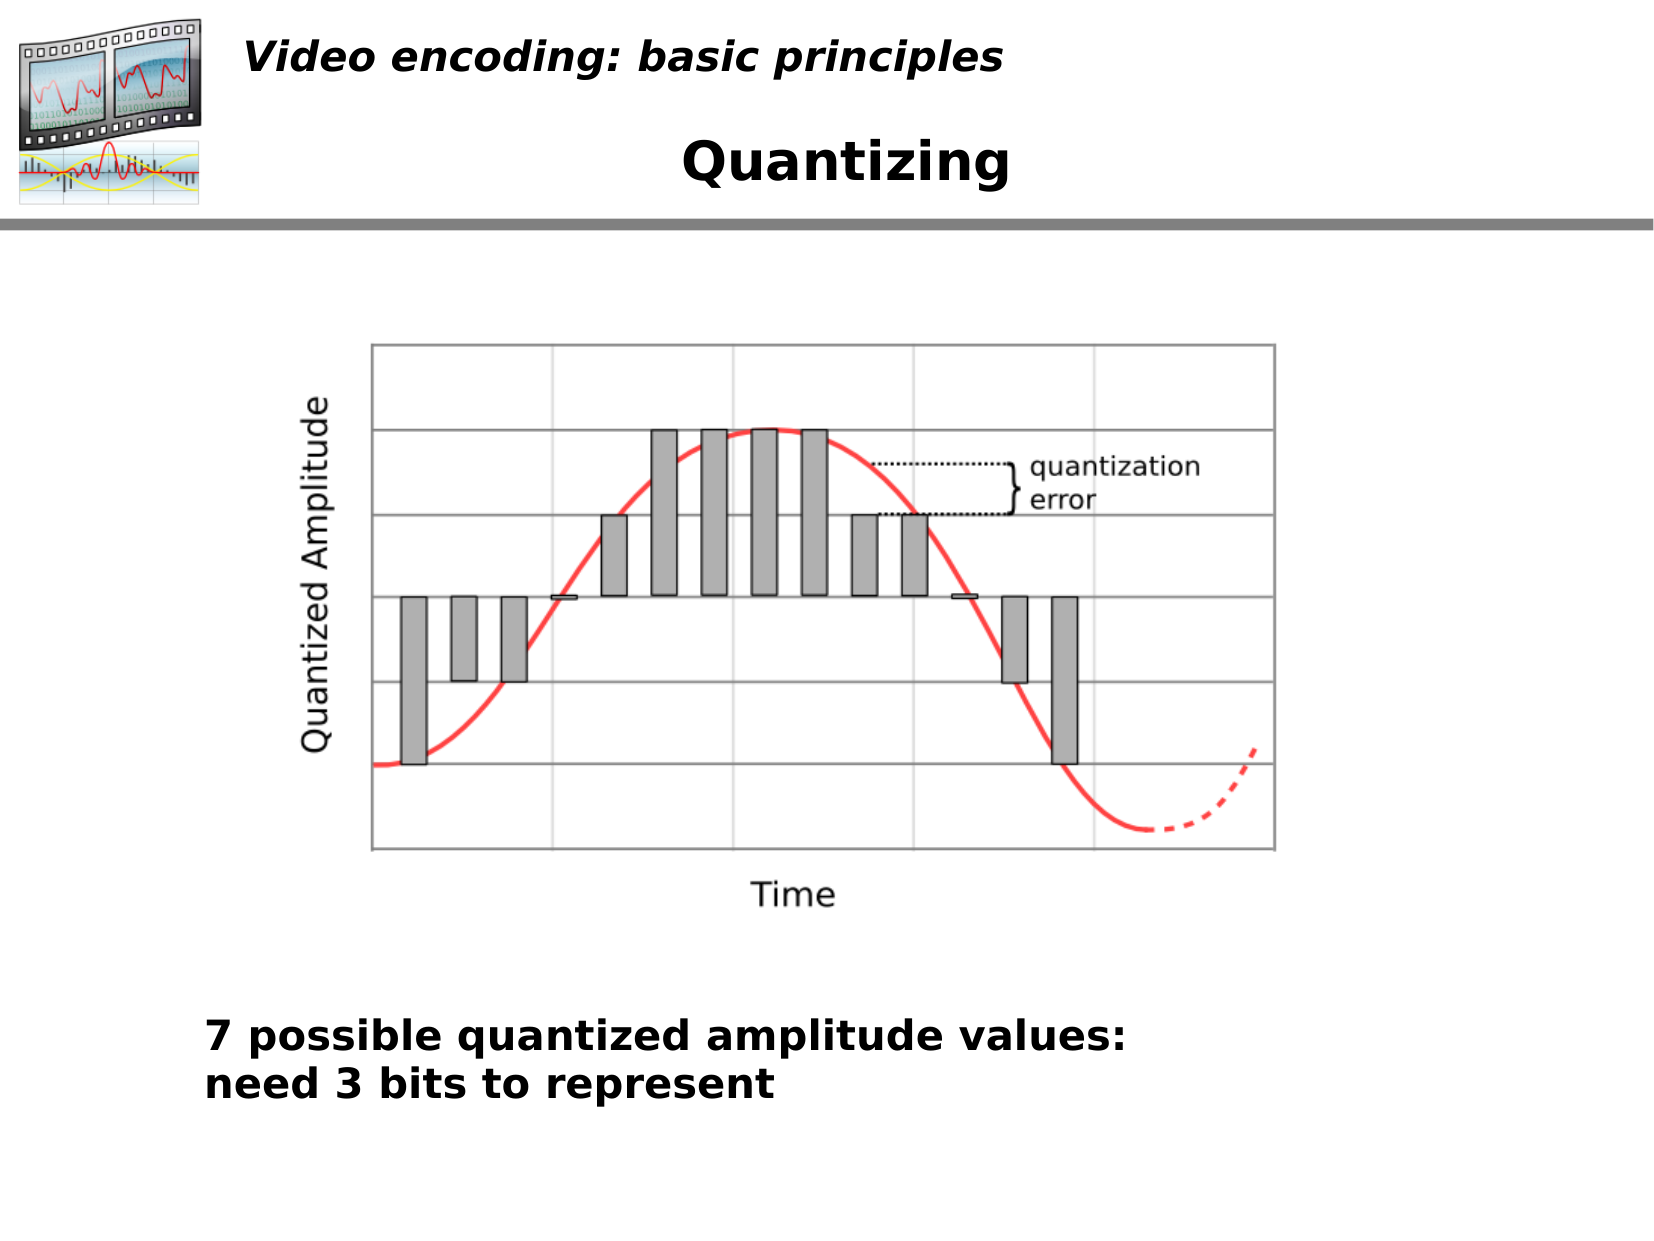

Video encoding: basic principles
Quantizing
7 possible quantized amplitude values:
need 3 bits to represent